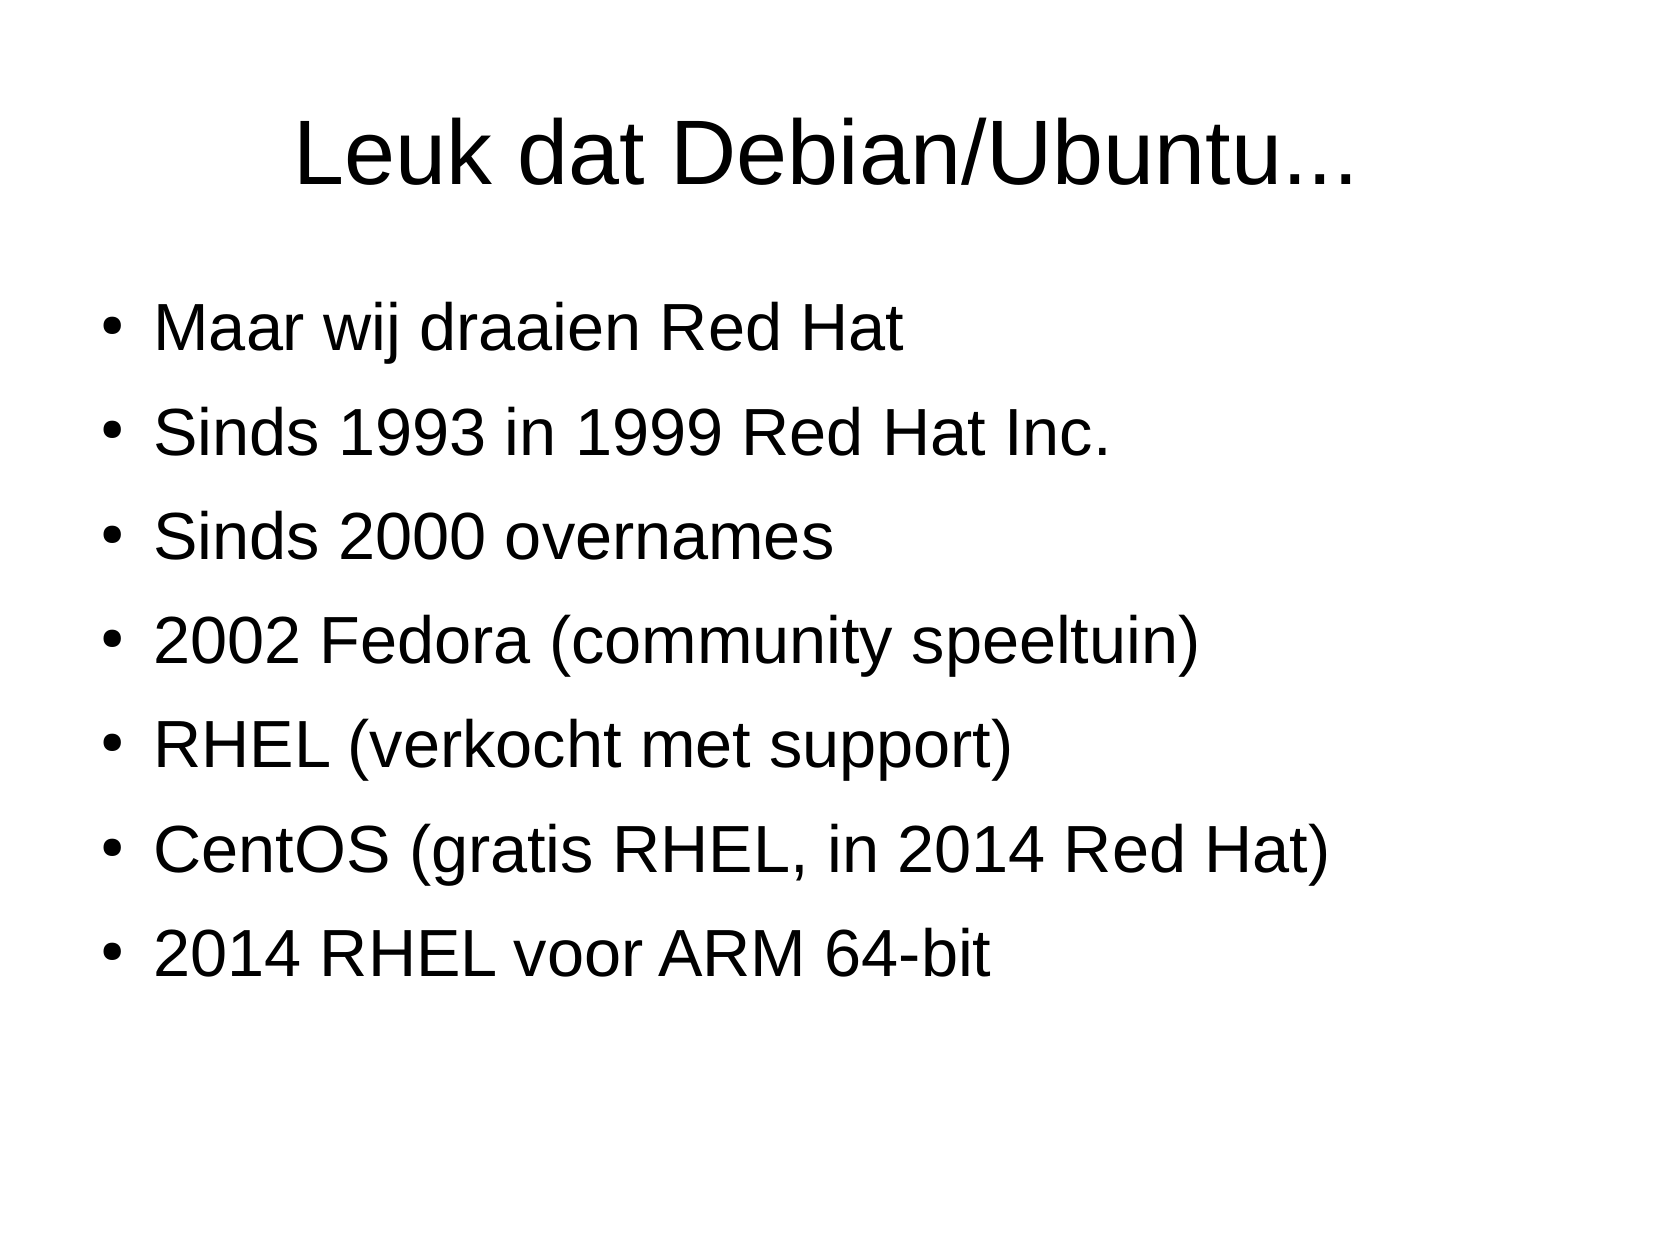

# Leuk dat Debian/Ubuntu...
Maar wij draaien Red Hat
Sinds 1993 in 1999 Red Hat Inc.
Sinds 2000 overnames
2002 Fedora (community speeltuin)
RHEL (verkocht met support)
CentOS (gratis RHEL, in 2014 Red Hat)
2014 RHEL voor ARM 64-bit